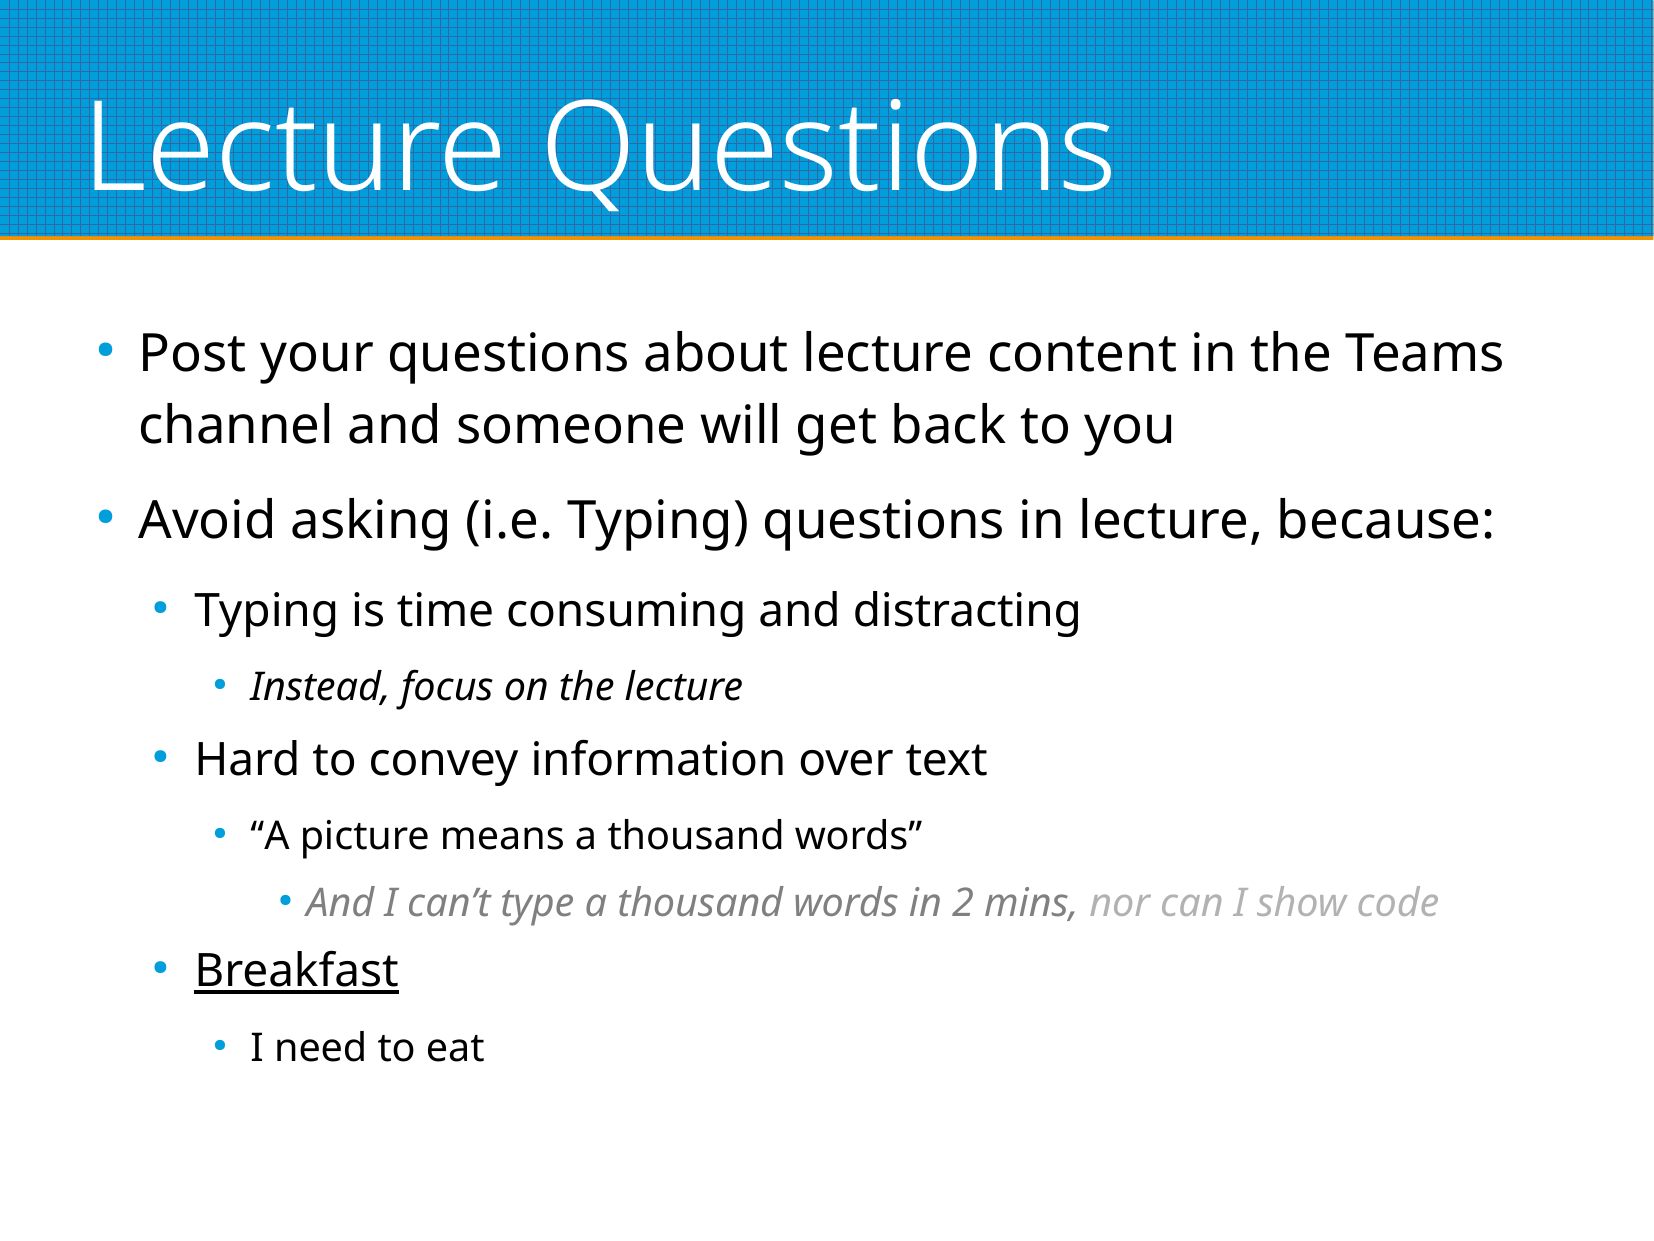

# Lecture Questions
Post your questions about lecture content in the Teams channel and someone will get back to you
Avoid asking (i.e. Typing) questions in lecture, because:
Typing is time consuming and distracting
Instead, focus on the lecture
Hard to convey information over text
‘‘A picture means a thousand words’’
And I can’t type a thousand words in 2 mins, nor can I show code
Breakfast
I need to eat